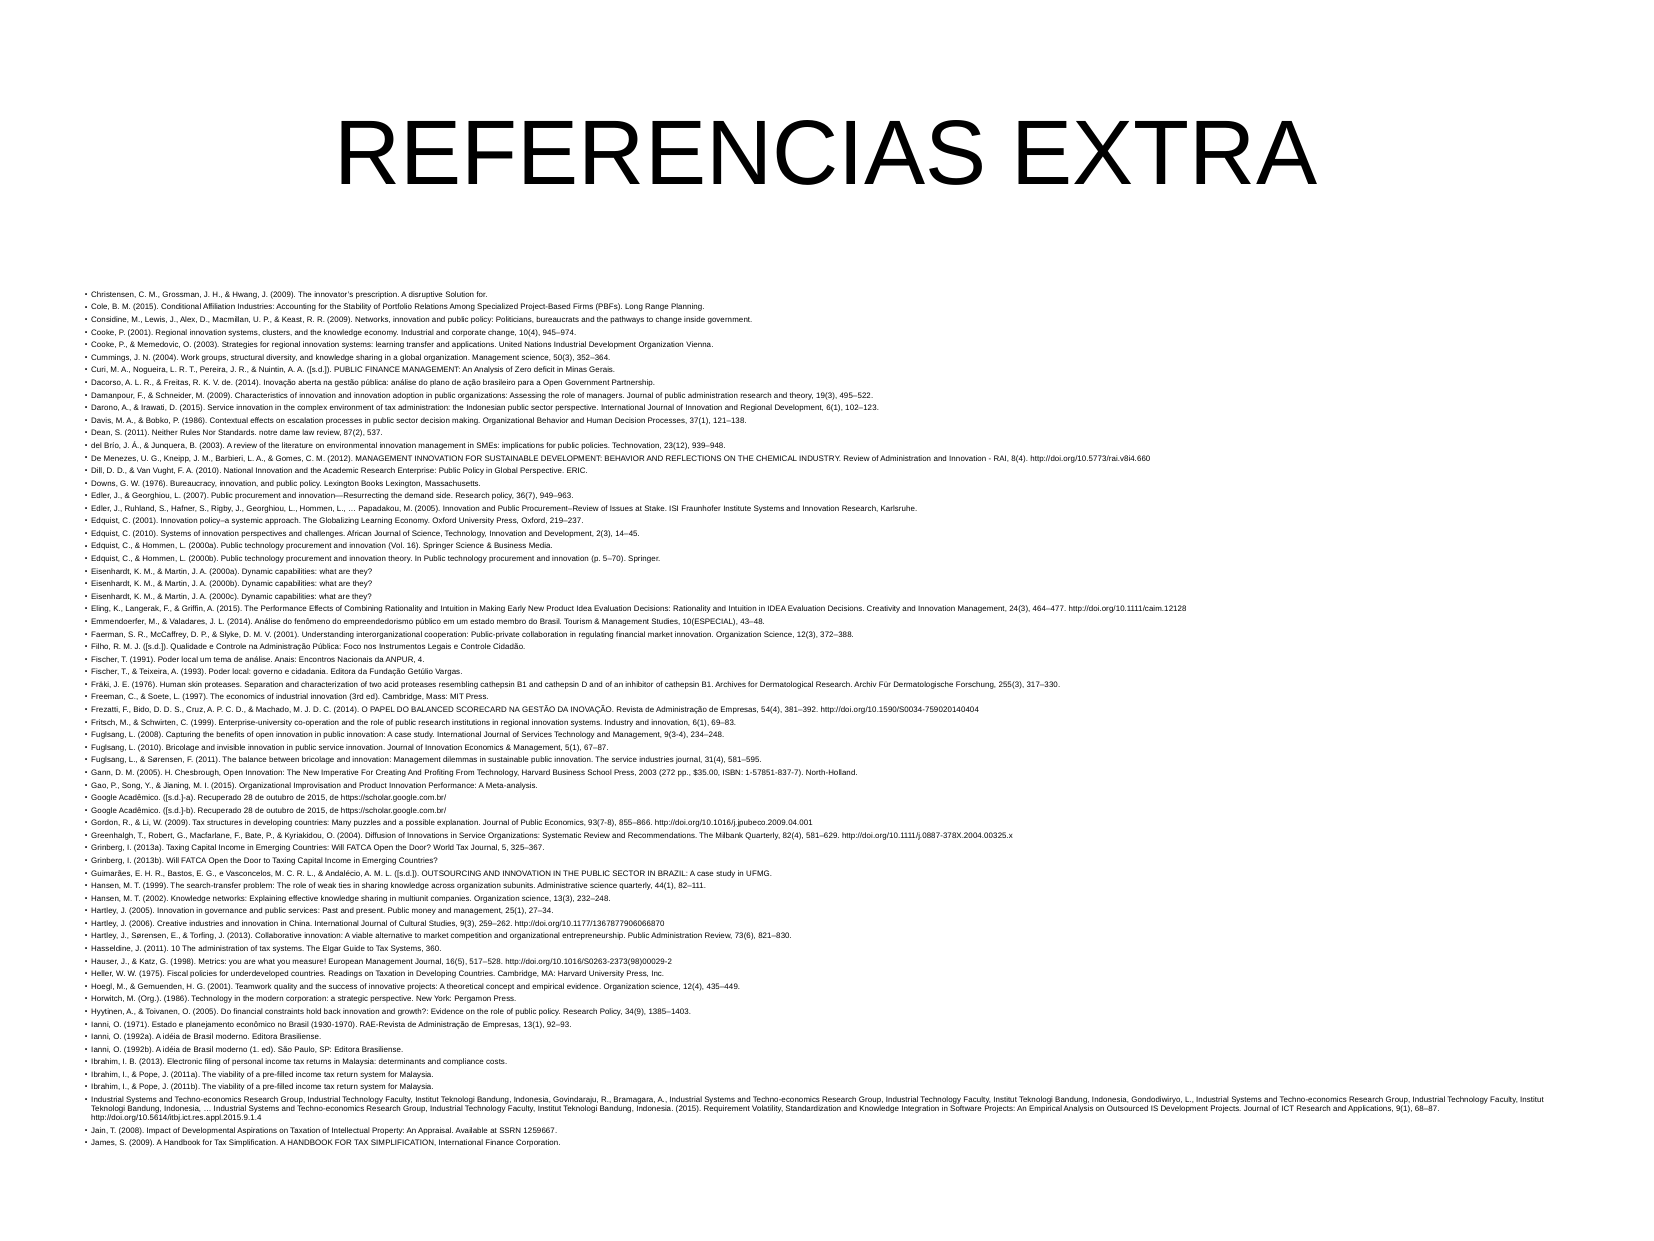

# REFERENCIAS EXTRA
Christensen, C. M., Grossman, J. H., & Hwang, J. (2009). The innovator’s prescription. A disruptive Solution for.
Cole, B. M. (2015). Conditional Affiliation Industries: Accounting for the Stability of Portfolio Relations Among Specialized Project-Based Firms (PBFs). Long Range Planning.
Considine, M., Lewis, J., Alex, D., Macmillan, U. P., & Keast, R. R. (2009). Networks, innovation and public policy: Politicians, bureaucrats and the pathways to change inside government.
Cooke, P. (2001). Regional innovation systems, clusters, and the knowledge economy. Industrial and corporate change, 10(4), 945–974.
Cooke, P., & Memedovic, O. (2003). Strategies for regional innovation systems: learning transfer and applications. United Nations Industrial Development Organization Vienna.
Cummings, J. N. (2004). Work groups, structural diversity, and knowledge sharing in a global organization. Management science, 50(3), 352–364.
Curi, M. A., Nogueira, L. R. T., Pereira, J. R., & Nuintin, A. A. ([s.d.]). PUBLIC FINANCE MANAGEMENT: An Analysis of Zero deficit in Minas Gerais.
Dacorso, A. L. R., & Freitas, R. K. V. de. (2014). Inovação aberta na gestão pública: análise do plano de ação brasileiro para a Open Government Partnership.
Damanpour, F., & Schneider, M. (2009). Characteristics of innovation and innovation adoption in public organizations: Assessing the role of managers. Journal of public administration research and theory, 19(3), 495–522.
Darono, A., & Irawati, D. (2015). Service innovation in the complex environment of tax administration: the Indonesian public sector perspective. International Journal of Innovation and Regional Development, 6(1), 102–123.
Davis, M. A., & Bobko, P. (1986). Contextual effects on escalation processes in public sector decision making. Organizational Behavior and Human Decision Processes, 37(1), 121–138.
Dean, S. (2011). Neither Rules Nor Standards. notre dame law review, 87(2), 537.
del Brío, J. Á., & Junquera, B. (2003). A review of the literature on environmental innovation management in SMEs: implications for public policies. Technovation, 23(12), 939–948.
De Menezes, U. G., Kneipp, J. M., Barbieri, L. A., & Gomes, C. M. (2012). MANAGEMENT INNOVATION FOR SUSTAINABLE DEVELOPMENT: BEHAVIOR AND REFLECTIONS ON THE CHEMICAL INDUSTRY. Review of Administration and Innovation - RAI, 8(4). http://doi.org/10.5773/rai.v8i4.660
Dill, D. D., & Van Vught, F. A. (2010). National Innovation and the Academic Research Enterprise: Public Policy in Global Perspective. ERIC.
Downs, G. W. (1976). Bureaucracy, innovation, and public policy. Lexington Books Lexington, Massachusetts.
Edler, J., & Georghiou, L. (2007). Public procurement and innovation—Resurrecting the demand side. Research policy, 36(7), 949–963.
Edler, J., Ruhland, S., Hafner, S., Rigby, J., Georghiou, L., Hommen, L., … Papadakou, M. (2005). Innovation and Public Procurement–Review of Issues at Stake. ISI Fraunhofer Institute Systems and Innovation Research, Karlsruhe.
Edquist, C. (2001). Innovation policy–a systemic approach. The Globalizing Learning Economy. Oxford University Press, Oxford, 219–237.
Edquist, C. (2010). Systems of innovation perspectives and challenges. African Journal of Science, Technology, Innovation and Development, 2(3), 14–45.
Edquist, C., & Hommen, L. (2000a). Public technology procurement and innovation (Vol. 16). Springer Science & Business Media.
Edquist, C., & Hommen, L. (2000b). Public technology procurement and innovation theory. In Public technology procurement and innovation (p. 5–70). Springer.
Eisenhardt, K. M., & Martin, J. A. (2000a). Dynamic capabilities: what are they?
Eisenhardt, K. M., & Martin, J. A. (2000b). Dynamic capabilities: what are they?
Eisenhardt, K. M., & Martin, J. A. (2000c). Dynamic capabilities: what are they?
Eling, K., Langerak, F., & Griffin, A. (2015). The Performance Effects of Combining Rationality and Intuition in Making Early New Product Idea Evaluation Decisions: Rationality and Intuition in IDEA Evaluation Decisions. Creativity and Innovation Management, 24(3), 464–477. http://doi.org/10.1111/caim.12128
Emmendoerfer, M., & Valadares, J. L. (2014). Análise do fenômeno do empreendedorismo público em um estado membro do Brasil. Tourism & Management Studies, 10(ESPECIAL), 43–48.
Faerman, S. R., McCaffrey, D. P., & Slyke, D. M. V. (2001). Understanding interorganizational cooperation: Public-private collaboration in regulating financial market innovation. Organization Science, 12(3), 372–388.
Filho, R. M. J. ([s.d.]). Qualidade e Controle na Administração Pública: Foco nos Instrumentos Legais e Controle Cidadão.
Fischer, T. (1991). Poder local um tema de análise. Anais: Encontros Nacionais da ANPUR, 4.
Fischer, T., & Teixeira, A. (1993). Poder local: governo e cidadania. Editora da Fundação Getúlio Vargas.
Fräki, J. E. (1976). Human skin proteases. Separation and characterization of two acid proteases resembling cathepsin B1 and cathepsin D and of an inhibitor of cathepsin B1. Archives for Dermatological Research. Archiv Für Dermatologische Forschung, 255(3), 317–330.
Freeman, C., & Soete, L. (1997). The economics of industrial innovation (3rd ed). Cambridge, Mass: MIT Press.
Frezatti, F., Bido, D. D. S., Cruz, A. P. C. D., & Machado, M. J. D. C. (2014). O PAPEL DO BALANCED SCORECARD NA GESTÃO DA INOVAÇÃO. Revista de Administração de Empresas, 54(4), 381–392. http://doi.org/10.1590/S0034-759020140404
Fritsch, M., & Schwirten, C. (1999). Enterprise-university co-operation and the role of public research institutions in regional innovation systems. Industry and innovation, 6(1), 69–83.
Fuglsang, L. (2008). Capturing the benefits of open innovation in public innovation: A case study. International Journal of Services Technology and Management, 9(3-4), 234–248.
Fuglsang, L. (2010). Bricolage and invisible innovation in public service innovation. Journal of Innovation Economics & Management, 5(1), 67–87.
Fuglsang, L., & Sørensen, F. (2011). The balance between bricolage and innovation: Management dilemmas in sustainable public innovation. The service industries journal, 31(4), 581–595.
Gann, D. M. (2005). H. Chesbrough, Open Innovation: The New Imperative For Creating And Profiting From Technology, Harvard Business School Press, 2003 (272 pp., $35.00, ISBN: 1-57851-837-7). North-Holland.
Gao, P., Song, Y., & Jianing, M. I. (2015). Organizational Improvisation and Product Innovation Performance: A Meta-analysis.
Google Acadêmico. ([s.d.]-a). Recuperado 28 de outubro de 2015, de https://scholar.google.com.br/
Google Acadêmico. ([s.d.]-b). Recuperado 28 de outubro de 2015, de https://scholar.google.com.br/
Gordon, R., & Li, W. (2009). Tax structures in developing countries: Many puzzles and a possible explanation. Journal of Public Economics, 93(7-8), 855–866. http://doi.org/10.1016/j.jpubeco.2009.04.001
Greenhalgh, T., Robert, G., Macfarlane, F., Bate, P., & Kyriakidou, O. (2004). Diffusion of Innovations in Service Organizations: Systematic Review and Recommendations. The Milbank Quarterly, 82(4), 581–629. http://doi.org/10.1111/j.0887-378X.2004.00325.x
Grinberg, I. (2013a). Taxing Capital Income in Emerging Countries: Will FATCA Open the Door? World Tax Journal, 5, 325–367.
Grinberg, I. (2013b). Will FATCA Open the Door to Taxing Capital Income in Emerging Countries?
Guimarães, E. H. R., Bastos, E. G., e Vasconcelos, M. C. R. L., & Andalécio, A. M. L. ([s.d.]). OUTSOURCING AND INNOVATION IN THE PUBLIC SECTOR IN BRAZIL: A case study in UFMG.
Hansen, M. T. (1999). The search-transfer problem: The role of weak ties in sharing knowledge across organization subunits. Administrative science quarterly, 44(1), 82–111.
Hansen, M. T. (2002). Knowledge networks: Explaining effective knowledge sharing in multiunit companies. Organization science, 13(3), 232–248.
Hartley, J. (2005). Innovation in governance and public services: Past and present. Public money and management, 25(1), 27–34.
Hartley, J. (2006). Creative industries and innovation in China. International Journal of Cultural Studies, 9(3), 259–262. http://doi.org/10.1177/1367877906066870
Hartley, J., Sørensen, E., & Torfing, J. (2013). Collaborative innovation: A viable alternative to market competition and organizational entrepreneurship. Public Administration Review, 73(6), 821–830.
Hasseldine, J. (2011). 10 The administration of tax systems. The Elgar Guide to Tax Systems, 360.
Hauser, J., & Katz, G. (1998). Metrics: you are what you measure! European Management Journal, 16(5), 517–528. http://doi.org/10.1016/S0263-2373(98)00029-2
Heller, W. W. (1975). Fiscal policies for underdeveloped countries. Readings on Taxation in Developing Countries. Cambridge, MA: Harvard University Press, Inc.
Hoegl, M., & Gemuenden, H. G. (2001). Teamwork quality and the success of innovative projects: A theoretical concept and empirical evidence. Organization science, 12(4), 435–449.
Horwitch, M. (Org.). (1986). Technology in the modern corporation: a strategic perspective. New York: Pergamon Press.
Hyytinen, A., & Toivanen, O. (2005). Do financial constraints hold back innovation and growth?: Evidence on the role of public policy. Research Policy, 34(9), 1385–1403.
Ianni, O. (1971). Estado e planejamento econômico no Brasil (1930-1970). RAE-Revista de Administração de Empresas, 13(1), 92–93.
Ianni, O. (1992a). A idéia de Brasil moderno. Editora Brasiliense.
Ianni, O. (1992b). A idéia de Brasil moderno (1. ed). São Paulo, SP: Editora Brasiliense.
Ibrahim, I. B. (2013). Electronic filing of personal income tax returns in Malaysia: determinants and compliance costs.
Ibrahim, I., & Pope, J. (2011a). The viability of a pre-filled income tax return system for Malaysia.
Ibrahim, I., & Pope, J. (2011b). The viability of a pre-filled income tax return system for Malaysia.
Industrial Systems and Techno-economics Research Group, Industrial Technology Faculty, Institut Teknologi Bandung, Indonesia, Govindaraju, R., Bramagara, A., Industrial Systems and Techno-economics Research Group, Industrial Technology Faculty, Institut Teknologi Bandung, Indonesia, Gondodiwiryo, L., Industrial Systems and Techno-economics Research Group, Industrial Technology Faculty, Institut Teknologi Bandung, Indonesia, … Industrial Systems and Techno-economics Research Group, Industrial Technology Faculty, Institut Teknologi Bandung, Indonesia. (2015). Requirement Volatility, Standardization and Knowledge Integration in Software Projects: An Empirical Analysis on Outsourced IS Development Projects. Journal of ICT Research and Applications, 9(1), 68–87. http://doi.org/10.5614/itbj.ict.res.appl.2015.9.1.4
Jain, T. (2008). Impact of Developmental Aspirations on Taxation of Intellectual Property: An Appraisal. Available at SSRN 1259667.
James, S. (2009). A Handbook for Tax Simplification. A HANDBOOK FOR TAX SIMPLIFICATION, International Finance Corporation.